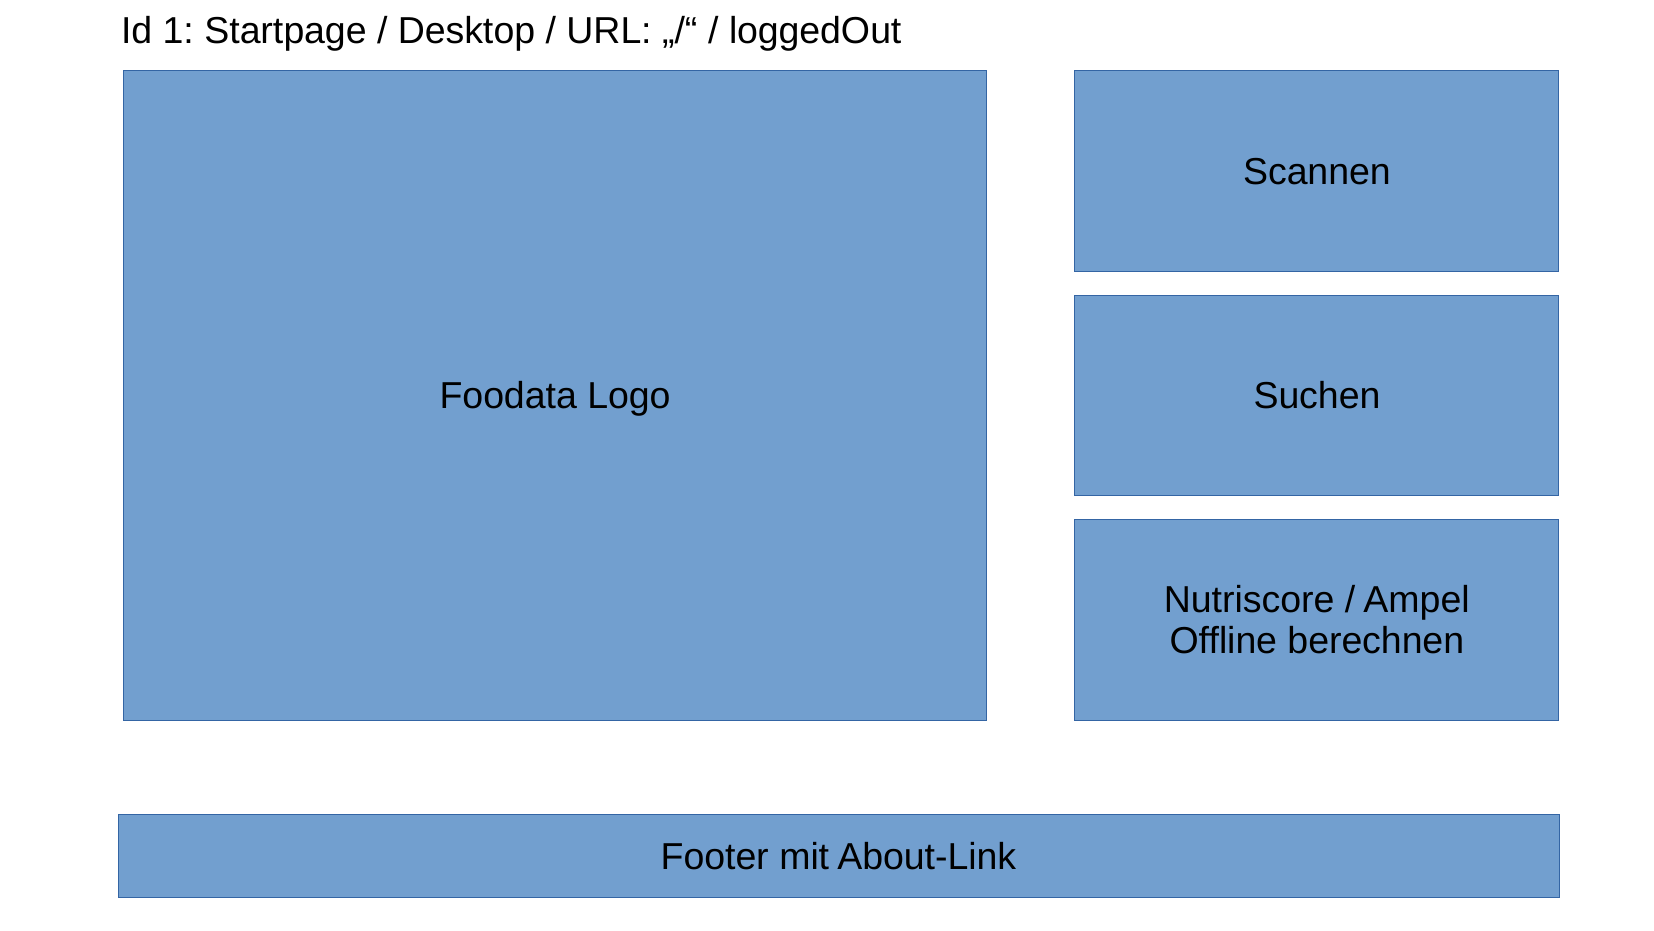

Id 1: Startpage / Desktop / URL: „/“ / loggedOut
Foodata Logo
Scannen
Suchen
Nutriscore / Ampel
Offline berechnen
Footer mit About-Link